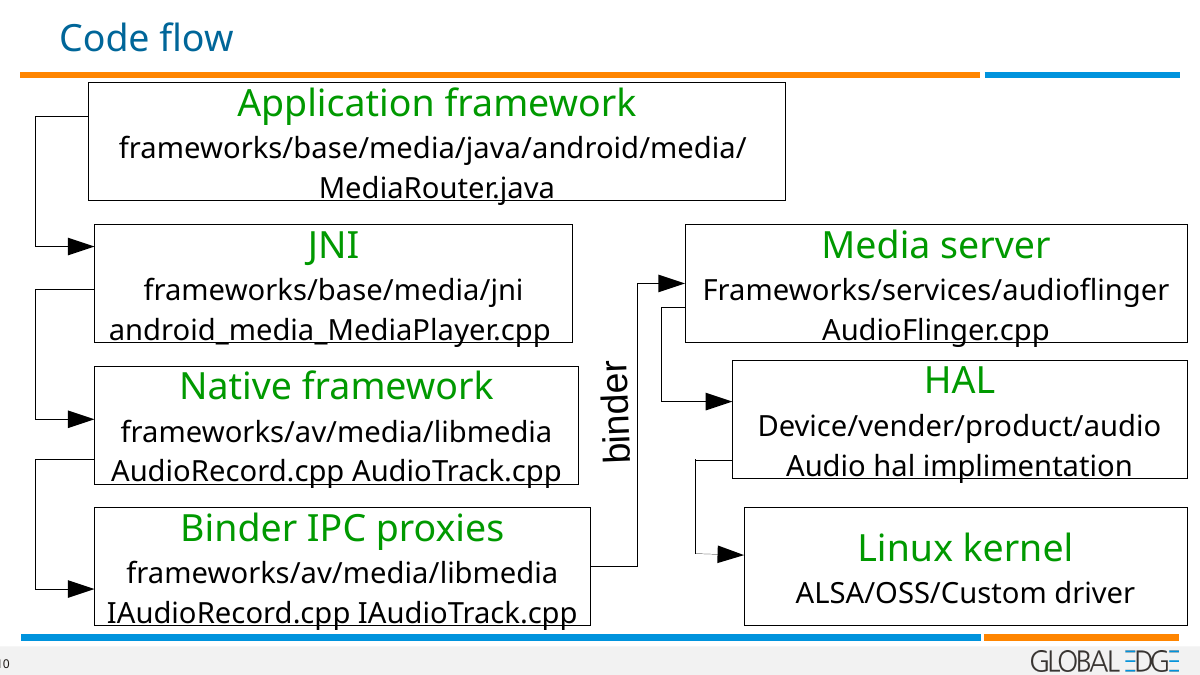

# Code flow
Application framework
frameworks/base/media/java/android/media/
MediaRouter.java
JNI
frameworks/base/media/jni
android_media_MediaPlayer.cpp
Media server
Frameworks/services/audioflinger
AudioFlinger.cpp
HAL
Device/vender/product/audio
Audio hal implimentation
Native framework
frameworks/av/media/libmedia
AudioRecord.cpp AudioTrack.cpp
binder
Binder IPC proxies
frameworks/av/media/libmedia
IAudioRecord.cpp IAudioTrack.cpp
Linux kernel
ALSA/OSS/Custom driver